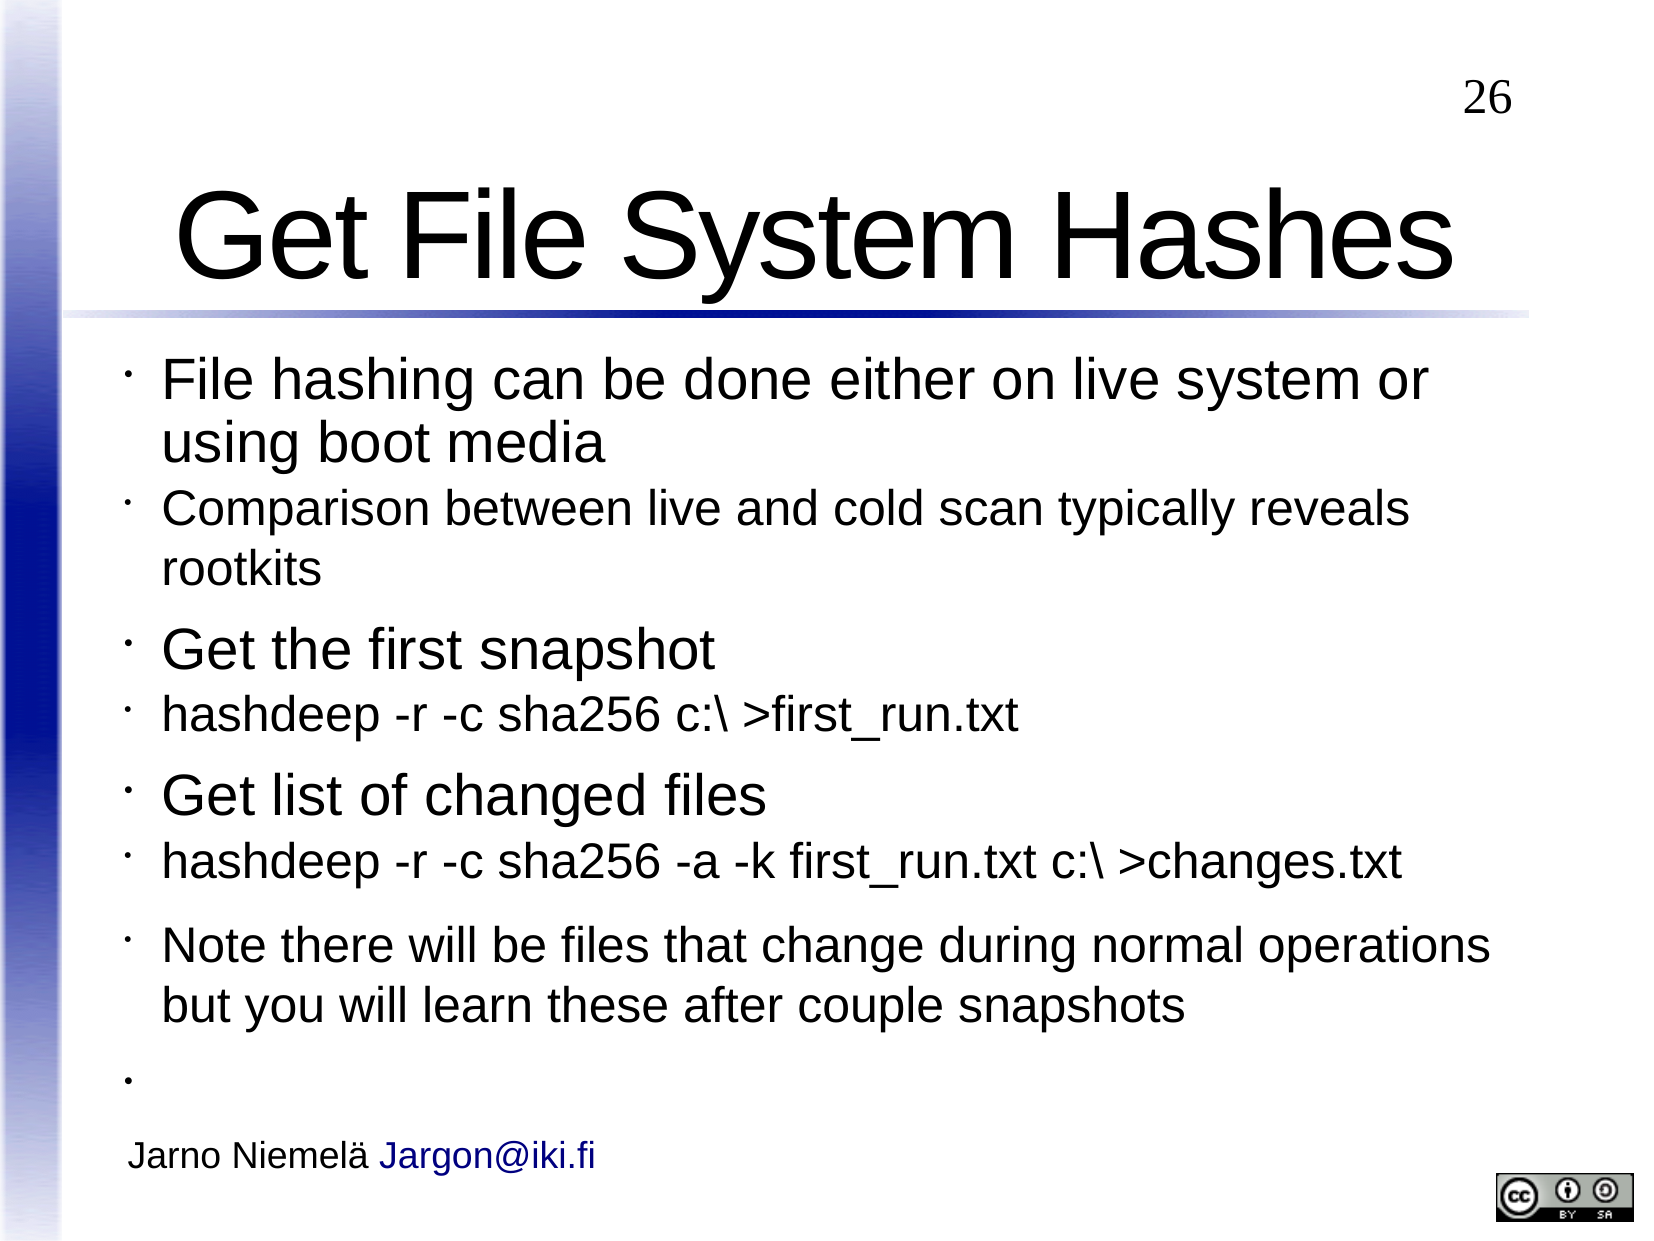

# Get File System Hashes
File hashing can be done either on live system or using boot media
Comparison between live and cold scan typically reveals rootkits
Get the first snapshot
hashdeep -r -c sha256 c:\ >first_run.txt
Get list of changed files
hashdeep -r -c sha256 -a -k first_run.txt c:\ >changes.txt
Note there will be files that change during normal operations but you will learn these after couple snapshots